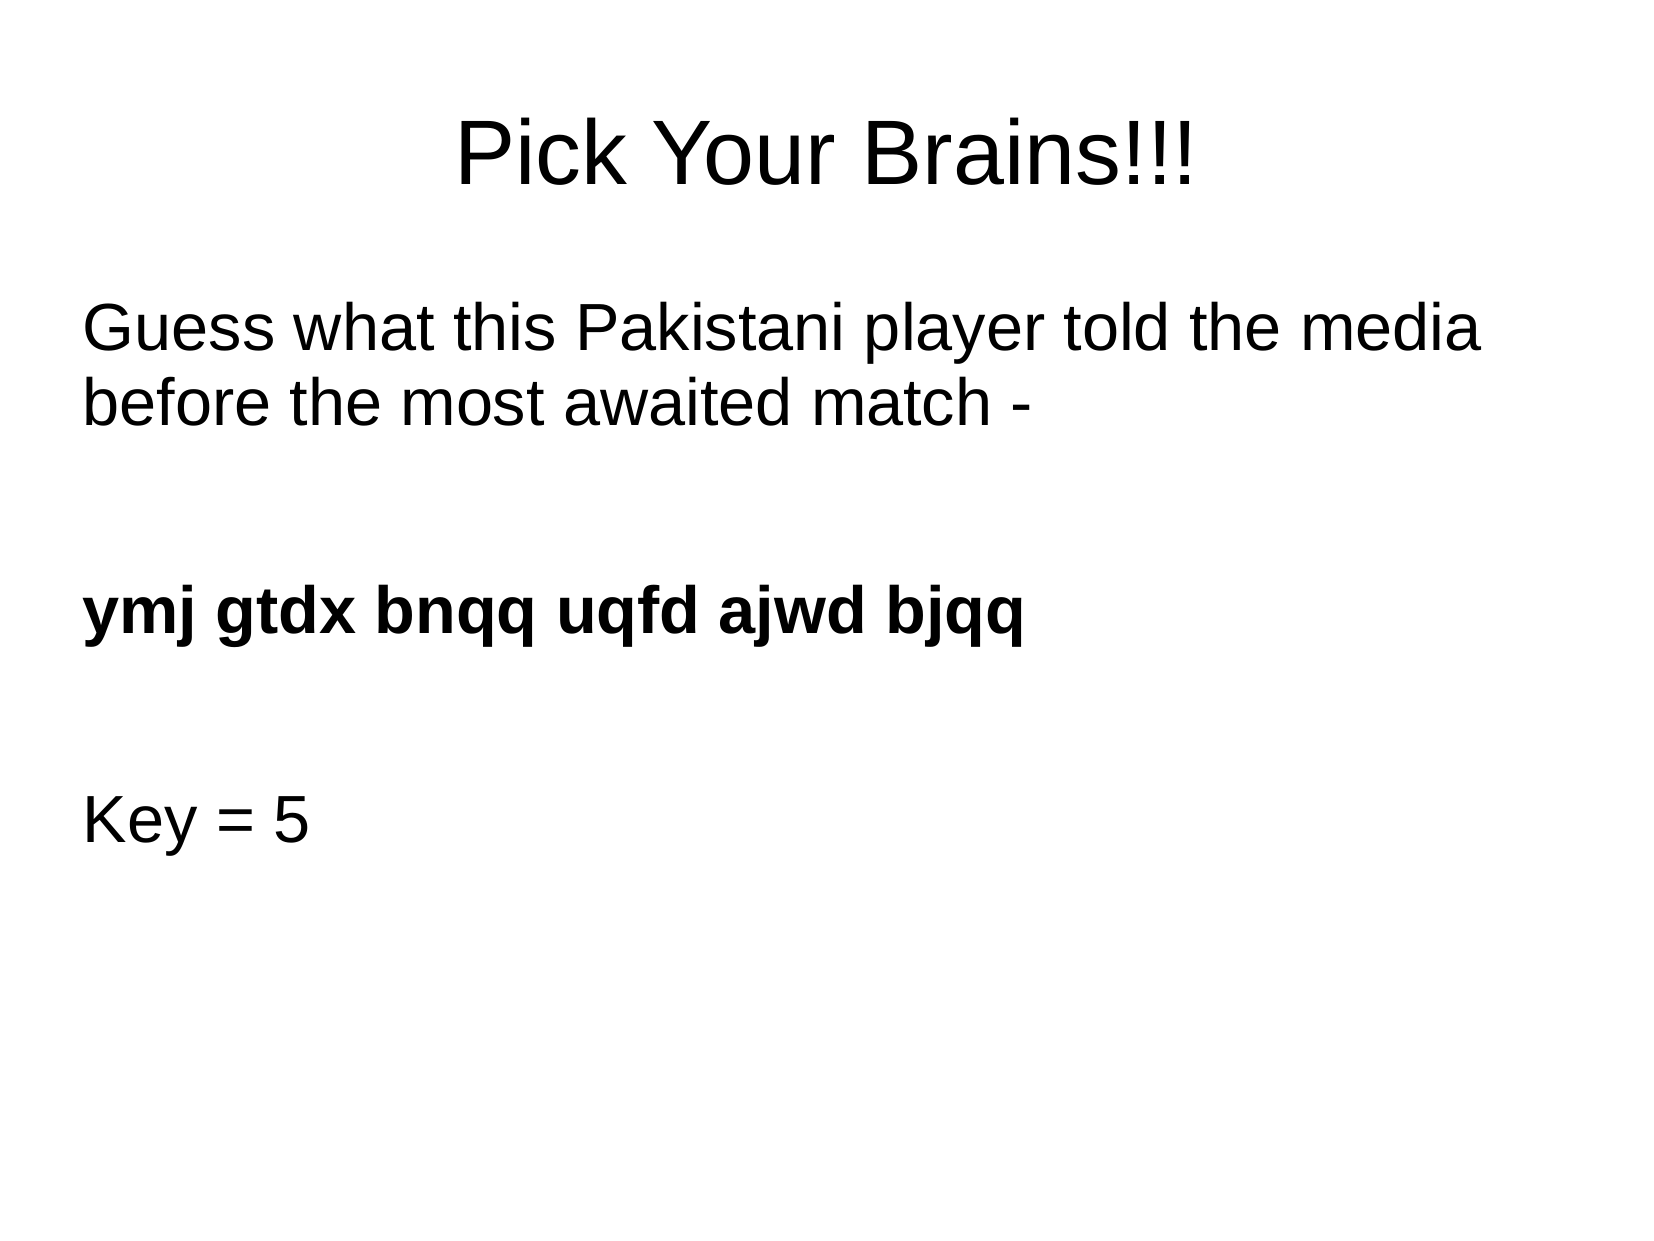

# Pick Your Brains!!!
Guess what this Pakistani player told the media before the most awaited match -
ymj gtdx bnqq uqfd ajwd bjqq
Key = 5